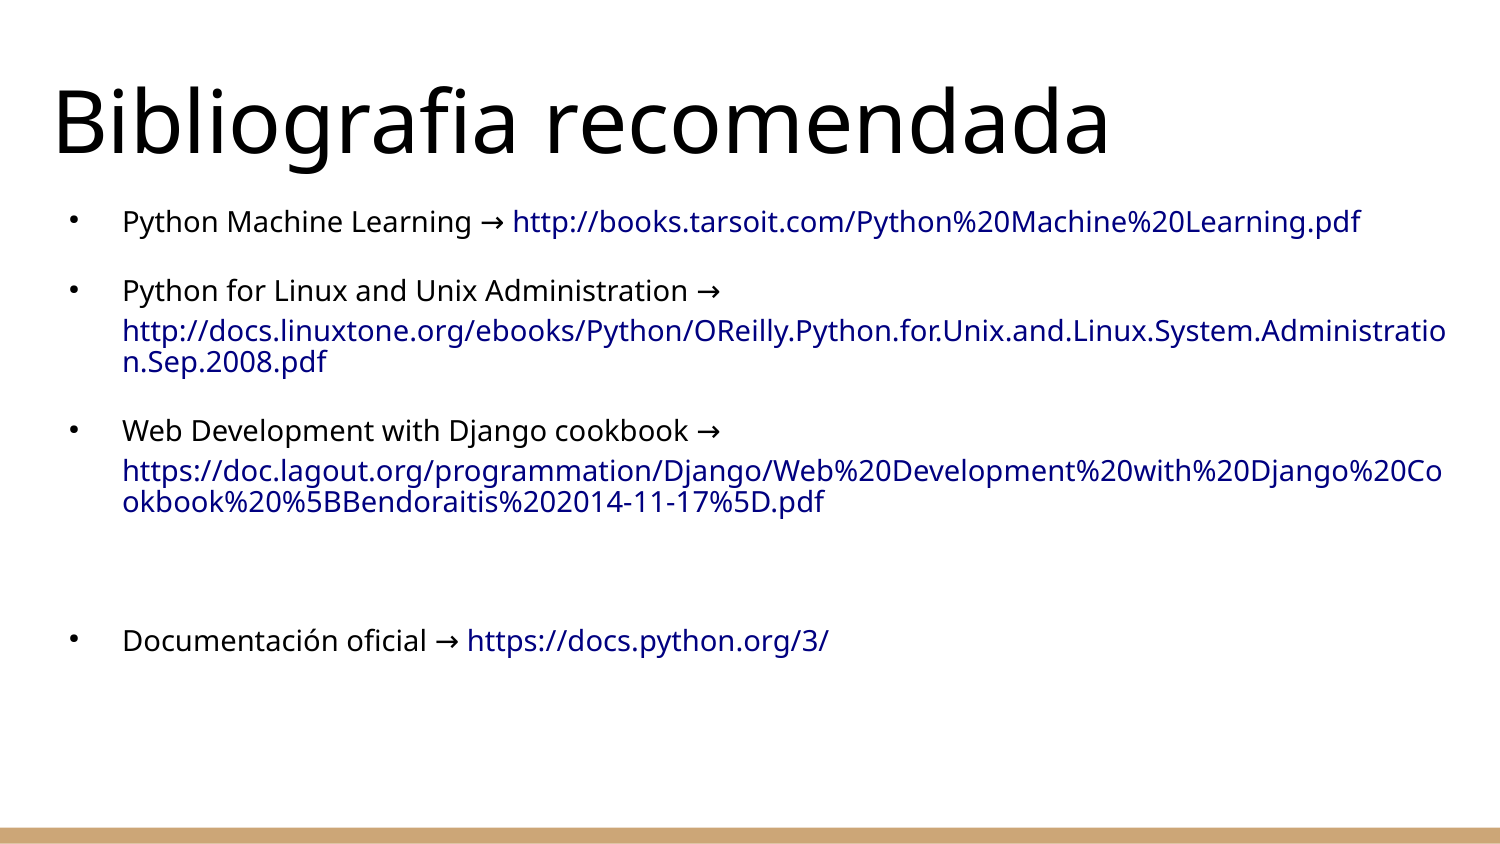

# Bibliografia recomendada
Python Machine Learning → http://books.tarsoit.com/Python%20Machine%20Learning.pdf
Python for Linux and Unix Administration → http://docs.linuxtone.org/ebooks/Python/OReilly.Python.for.Unix.and.Linux.System.Administration.Sep.2008.pdf
Web Development with Django cookbook → https://doc.lagout.org/programmation/Django/Web%20Development%20with%20Django%20Cookbook%20%5BBendoraitis%202014-11-17%5D.pdf
Documentación oficial → https://docs.python.org/3/